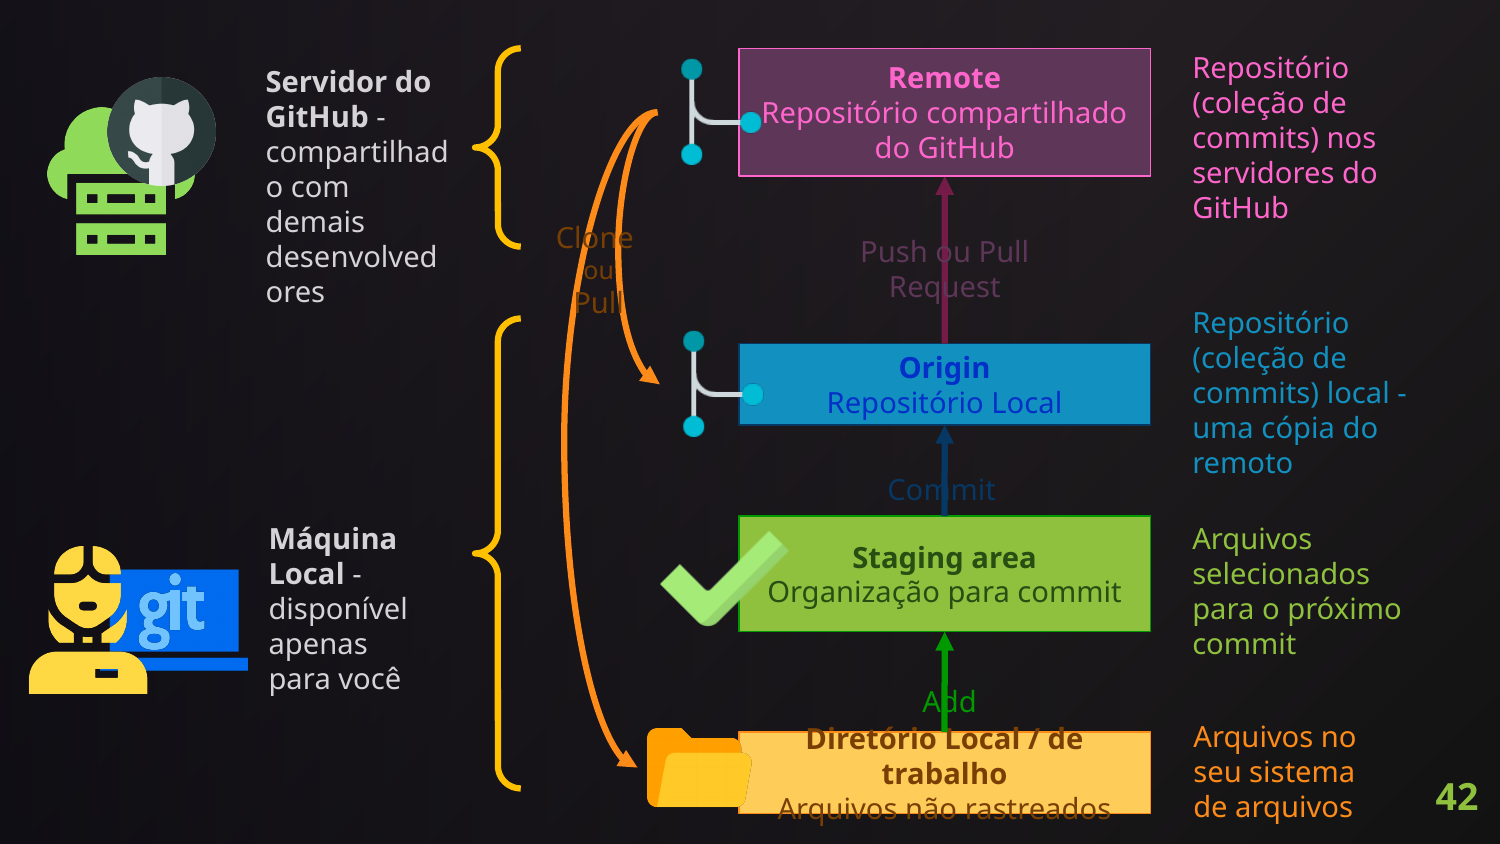

Repositório (coleção de commits) nos servidores do GitHub
Servidor do GitHub - compartilhado com demais desenvolvedores
Remote
Repositório compartilhado do GitHub
Clone
ou
Pull
Push ou Pull Request
Repositório (coleção de commits) local - uma cópia do remoto
Origin
Repositório Local
Commit
Máquina Local - disponível apenas para você
Arquivos selecionados para o próximo commit
Staging area
Organização para commit
Add
Arquivos no seu sistema de arquivos
Diretório Local / de trabalho
Arquivos não rastreados